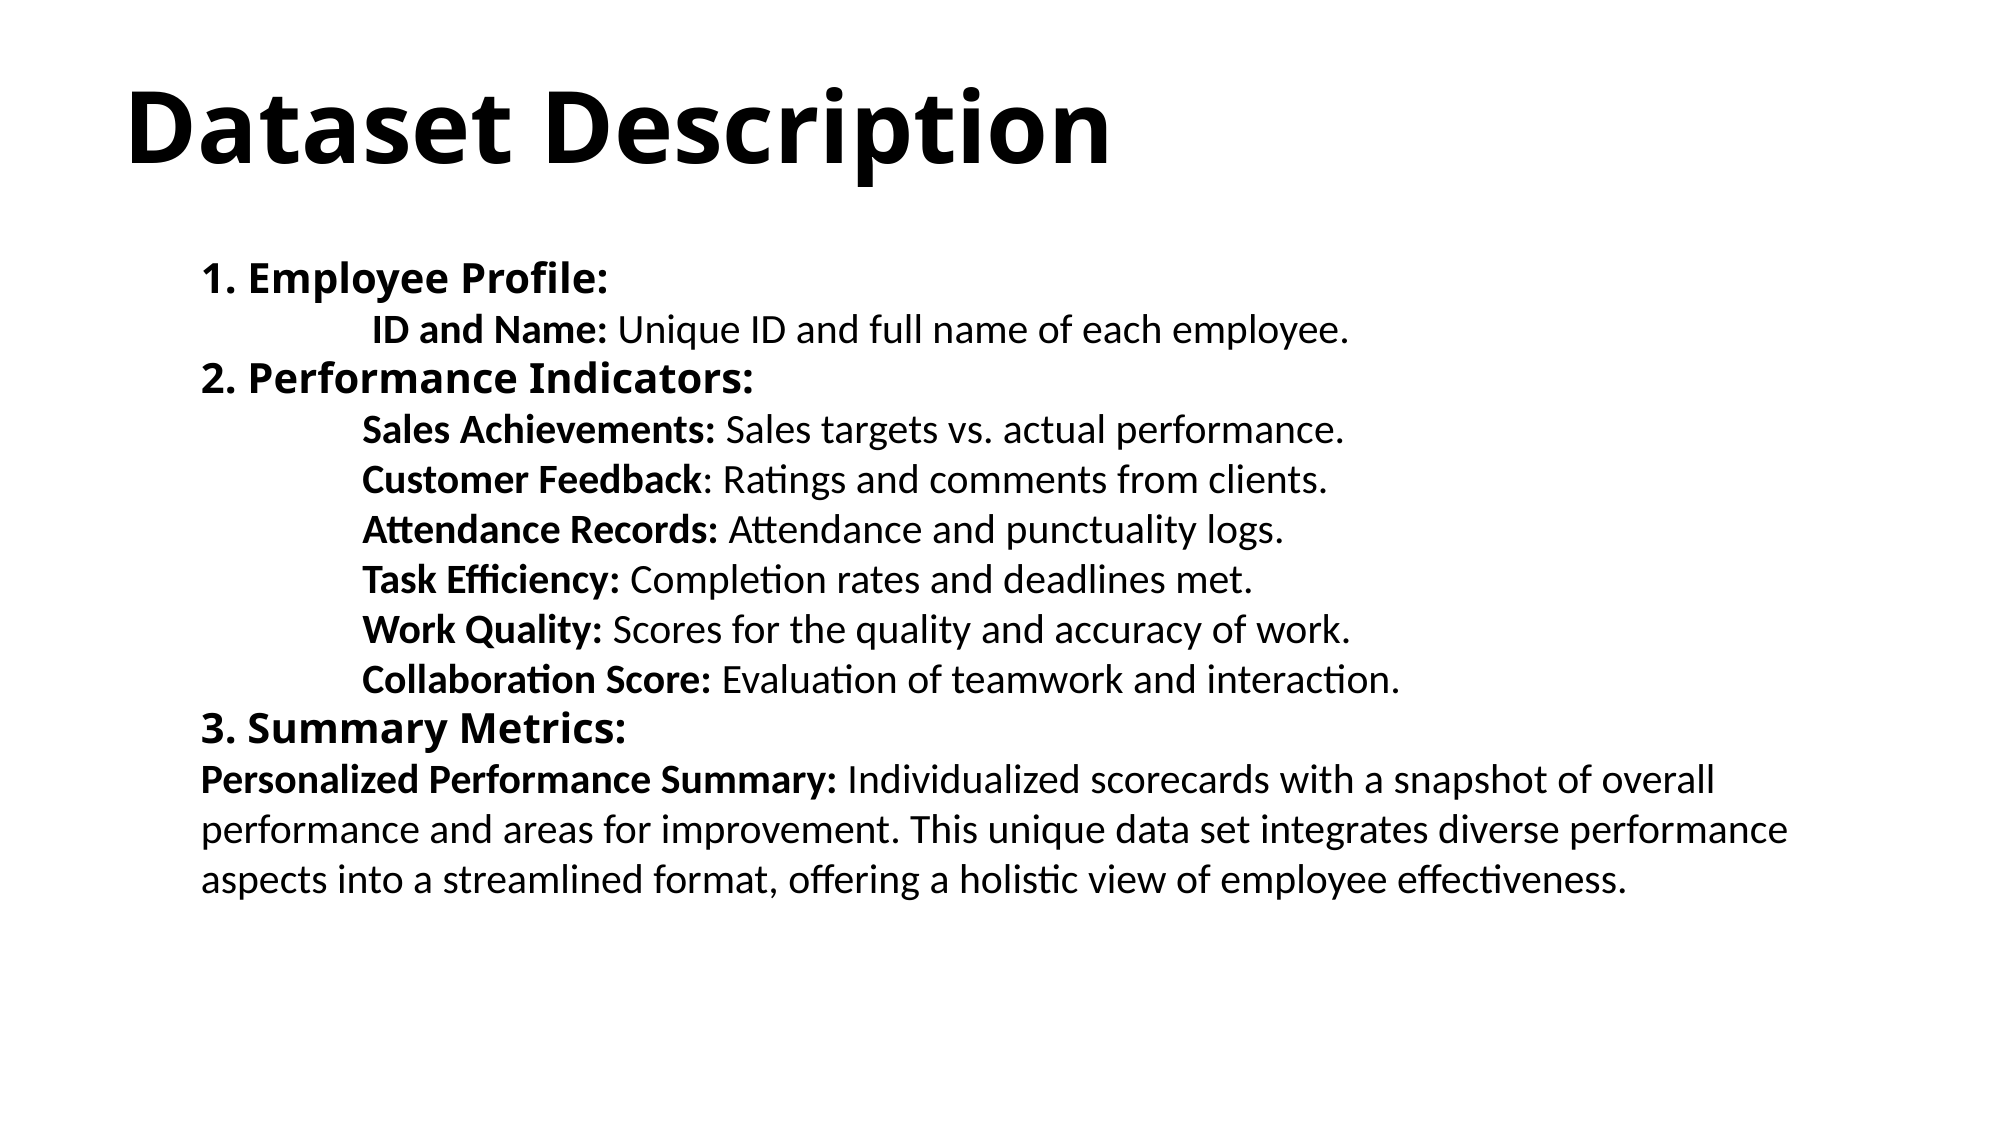

# Dataset Description
1. Employee Profile:
 ID and Name: Unique ID and full name of each employee.
2. Performance Indicators:
 Sales Achievements: Sales targets vs. actual performance.
 Customer Feedback: Ratings and comments from clients.
 Attendance Records: Attendance and punctuality logs.
 Task Efficiency: Completion rates and deadlines met.
 Work Quality: Scores for the quality and accuracy of work.
 Collaboration Score: Evaluation of teamwork and interaction.
3. Summary Metrics:
Personalized Performance Summary: Individualized scorecards with a snapshot of overall performance and areas for improvement. This unique data set integrates diverse performance aspects into a streamlined format, offering a holistic view of employee effectiveness.